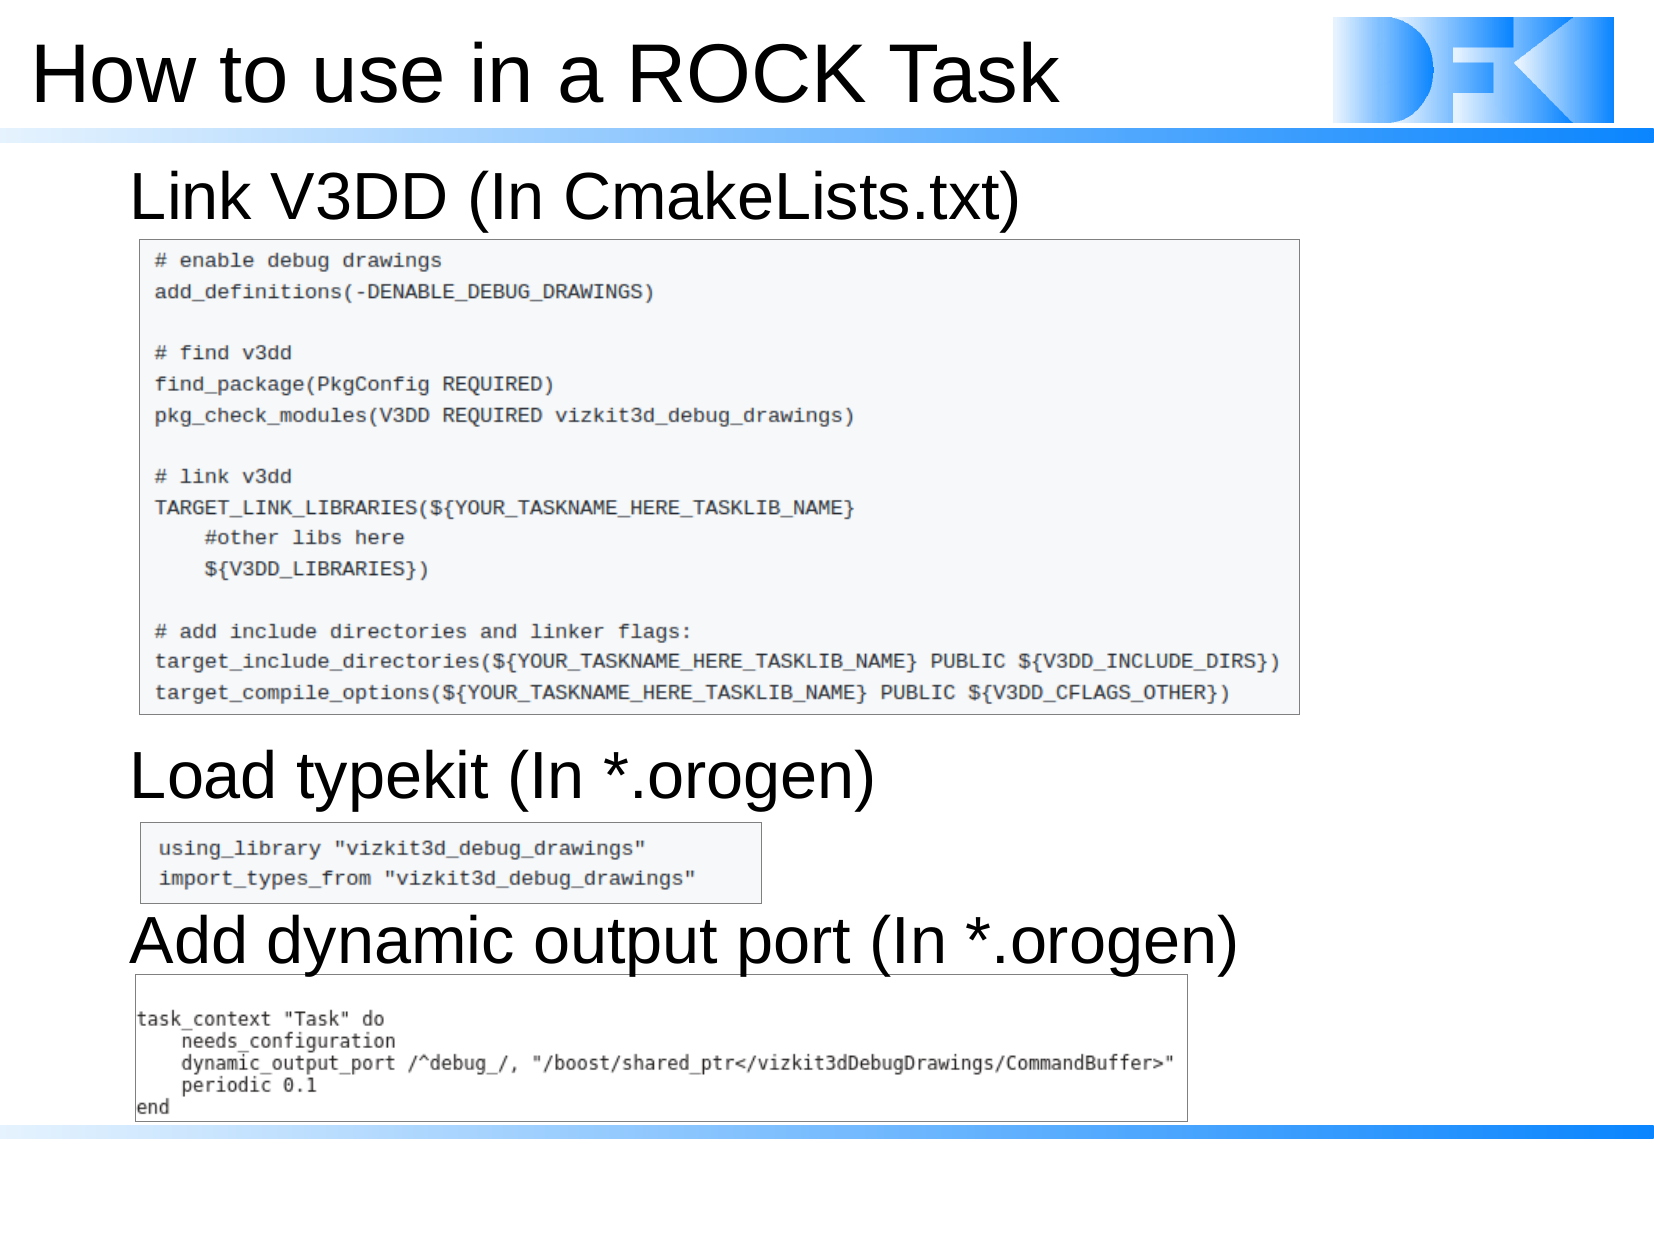

# How to use in a ROCK Task
Link V3DD (In CmakeLists.txt)
Load typekit (In *.orogen)
Add dynamic output port (In *.orogen)